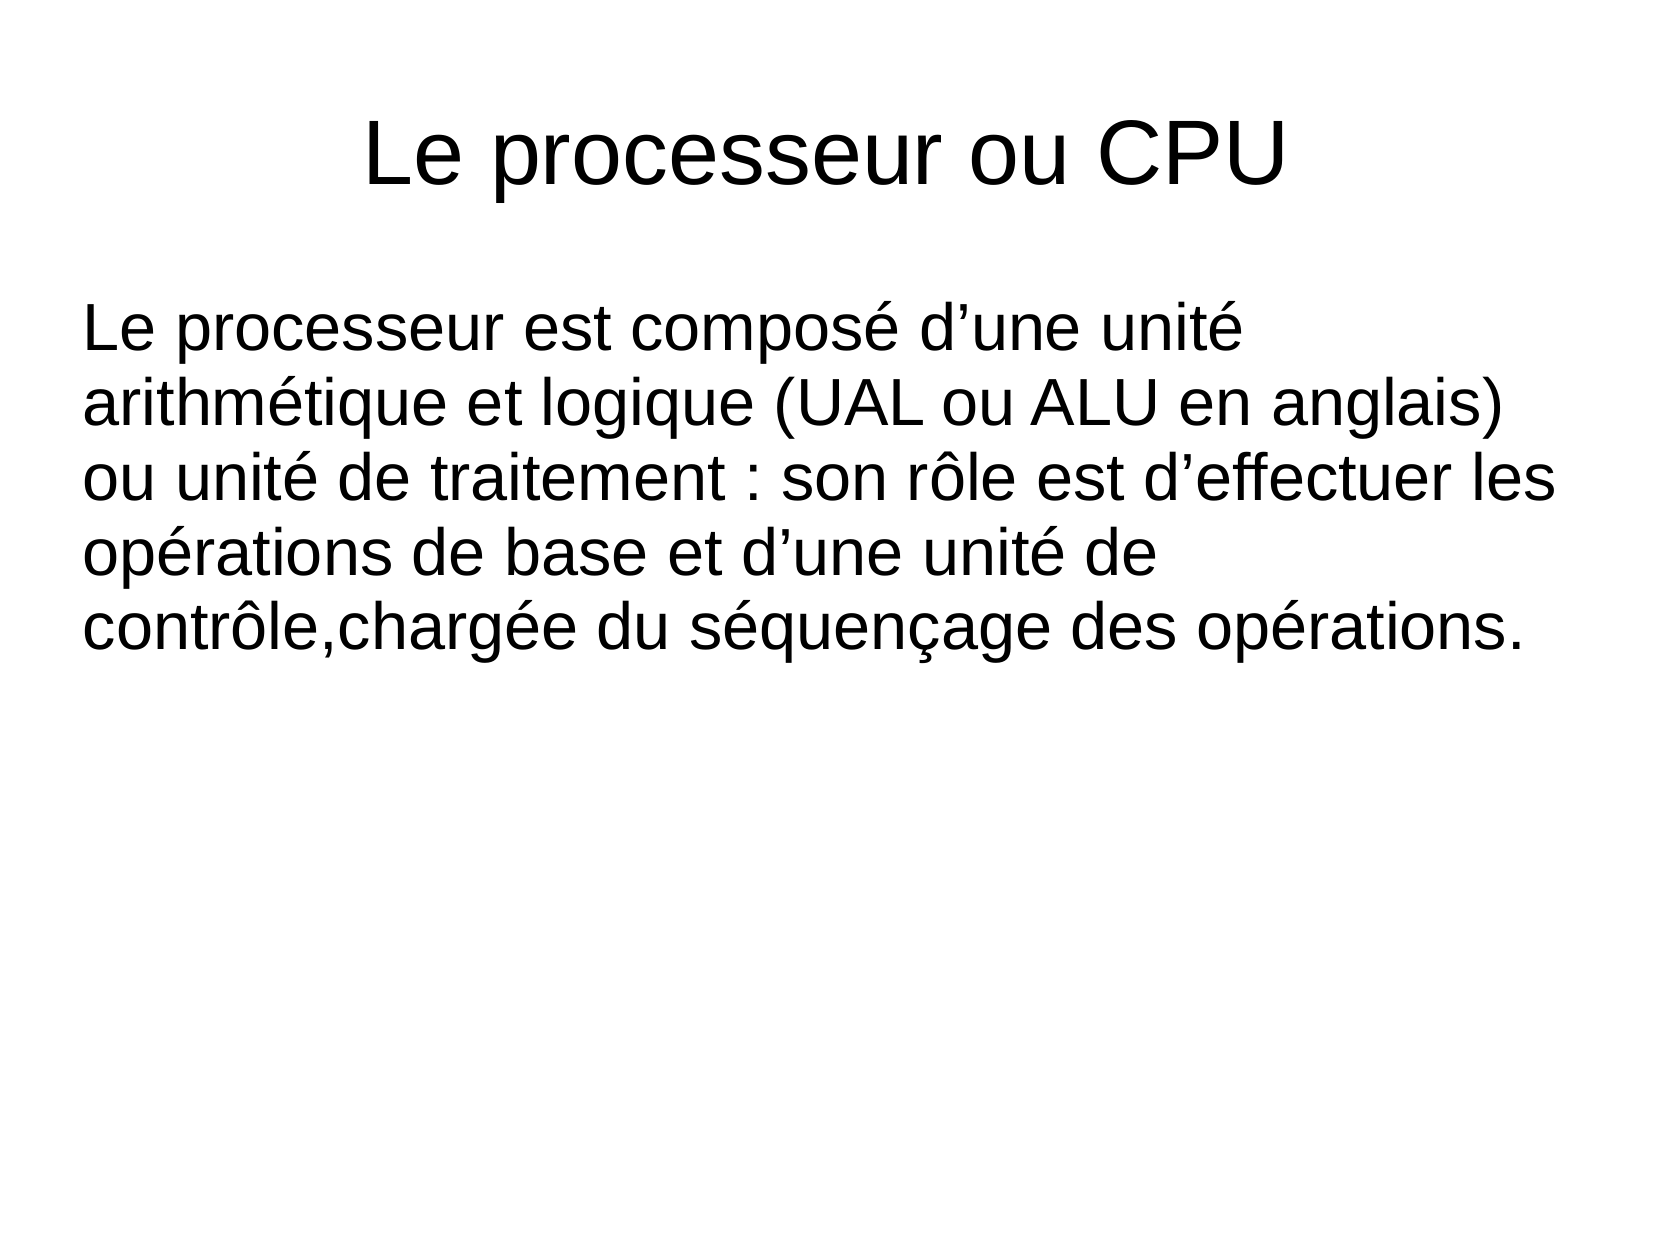

# Le processeur ou CPU
Le processeur est composé d’une unité arithmétique et logique (UAL ou ALU en anglais) ou unité de traitement : son rôle est d’effectuer les opérations de base et d’une unité de contrôle,chargée du séquençage des opérations.